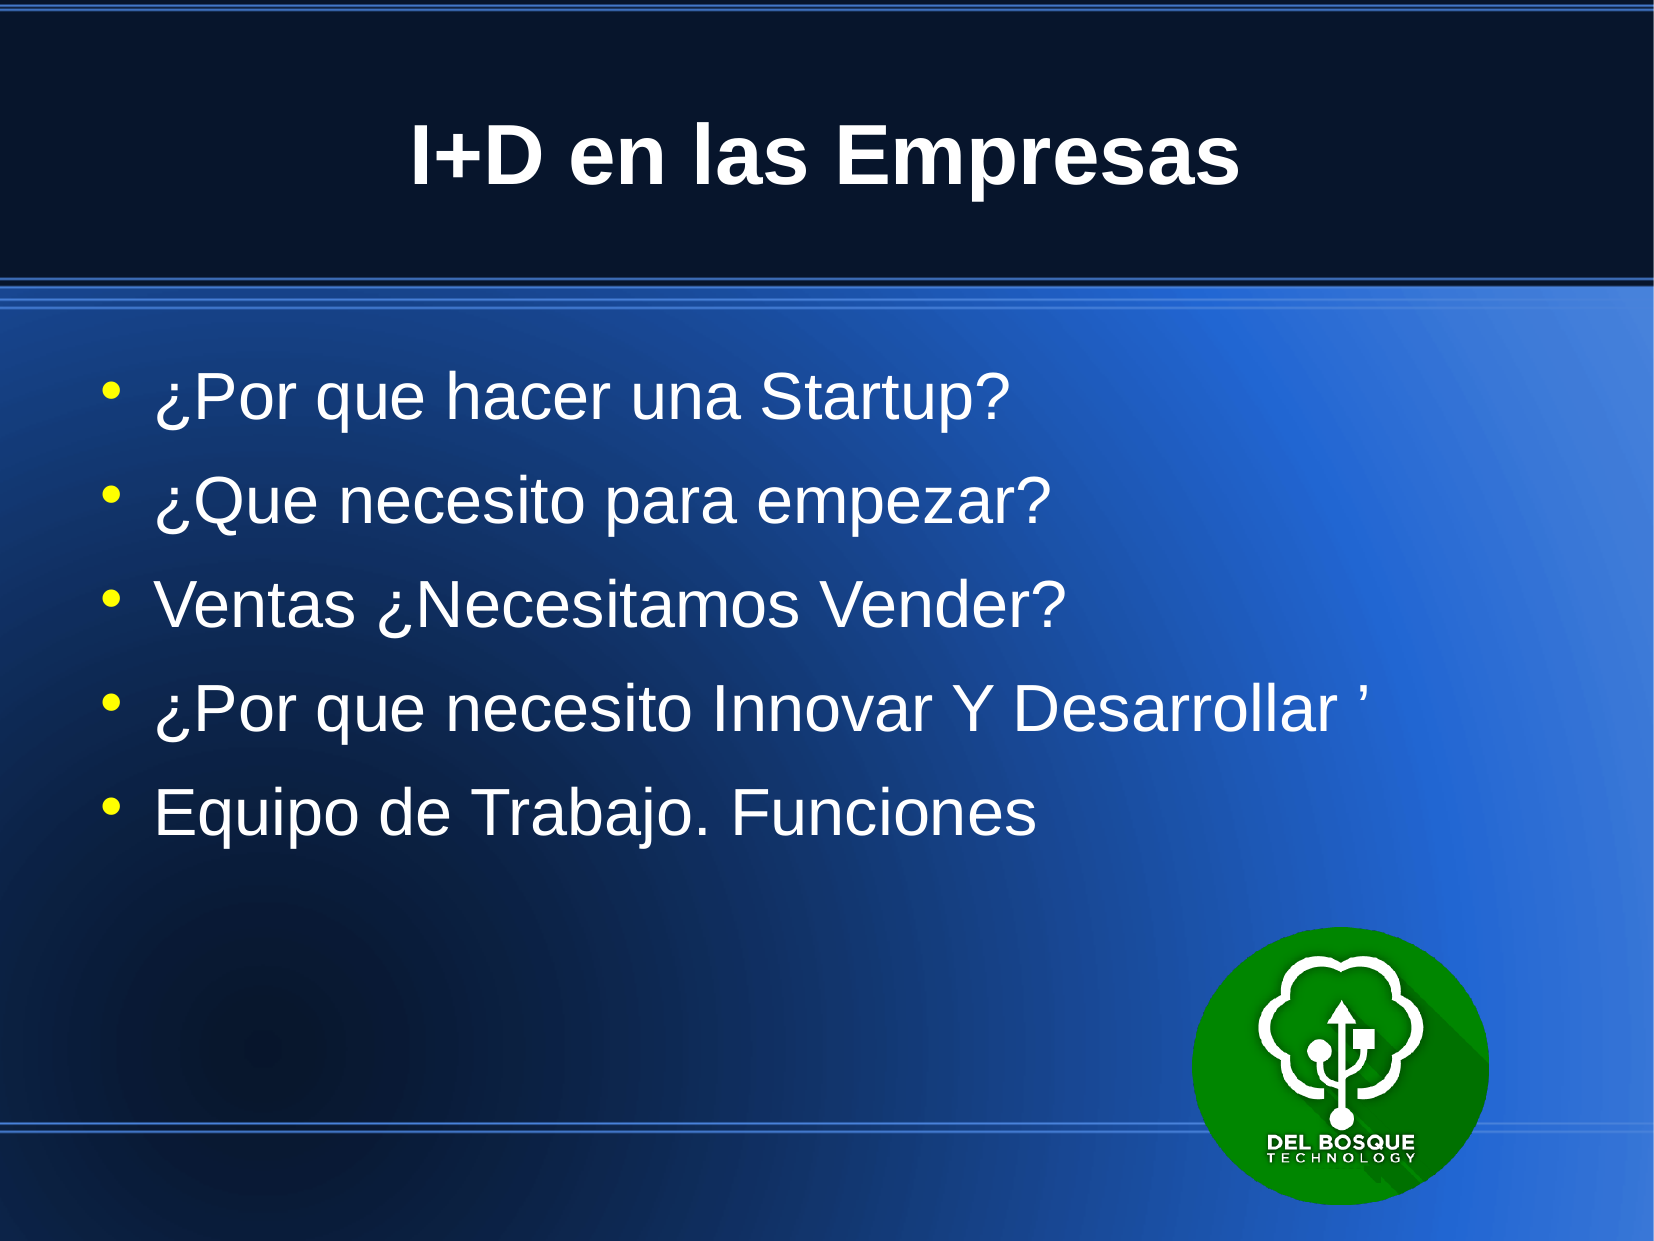

# I+D en las Empresas
¿Por que hacer una Startup?
¿Que necesito para empezar?
Ventas ¿Necesitamos Vender?
¿Por que necesito Innovar Y Desarrollar ’
Equipo de Trabajo. Funciones